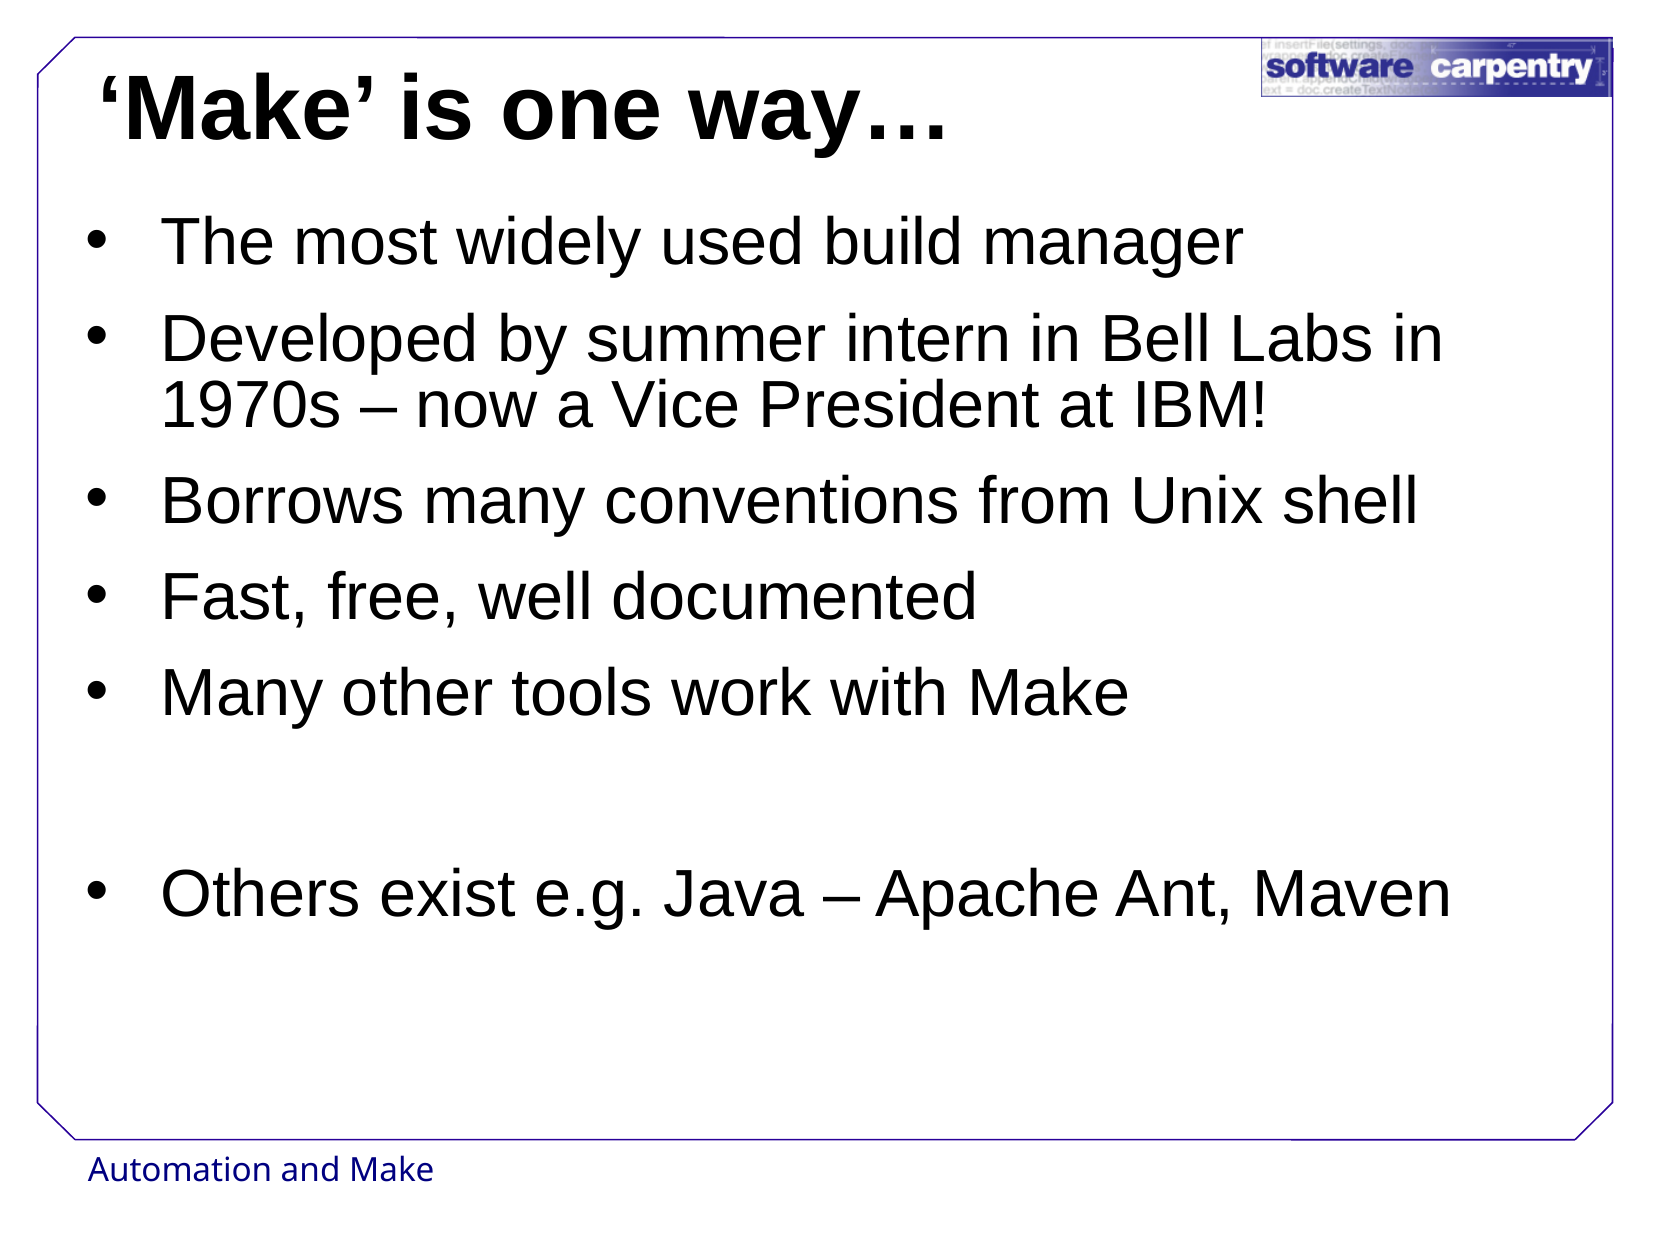

# ‘Make’ is one way…
The most widely used build manager
Developed by summer intern in Bell Labs in 1970s – now a Vice President at IBM!
Borrows many conventions from Unix shell
Fast, free, well documented
Many other tools work with Make
Others exist e.g. Java – Apache Ant, Maven